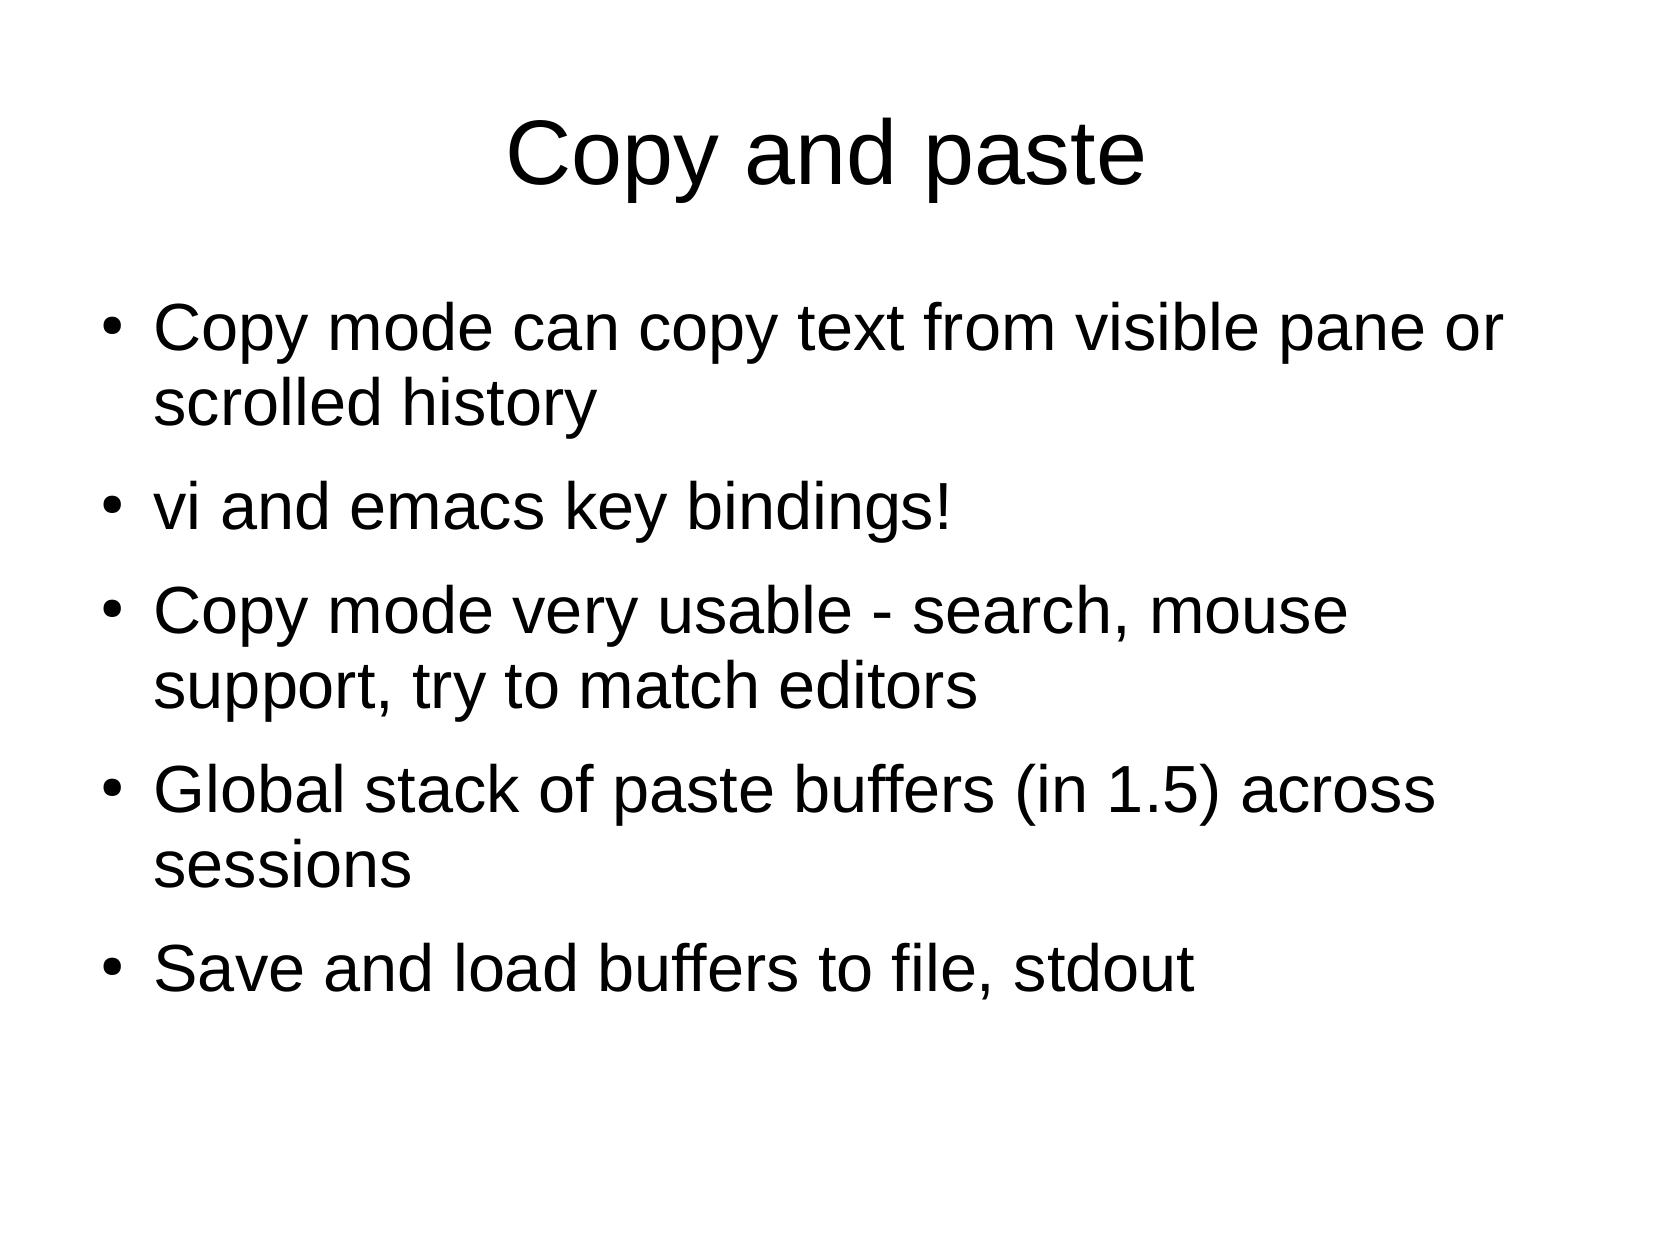

# Copy and paste
Copy mode can copy text from visible pane or scrolled history
vi and emacs key bindings!
Copy mode very usable - search, mouse support, try to match editors
Global stack of paste buffers (in 1.5) across sessions
Save and load buffers to file, stdout